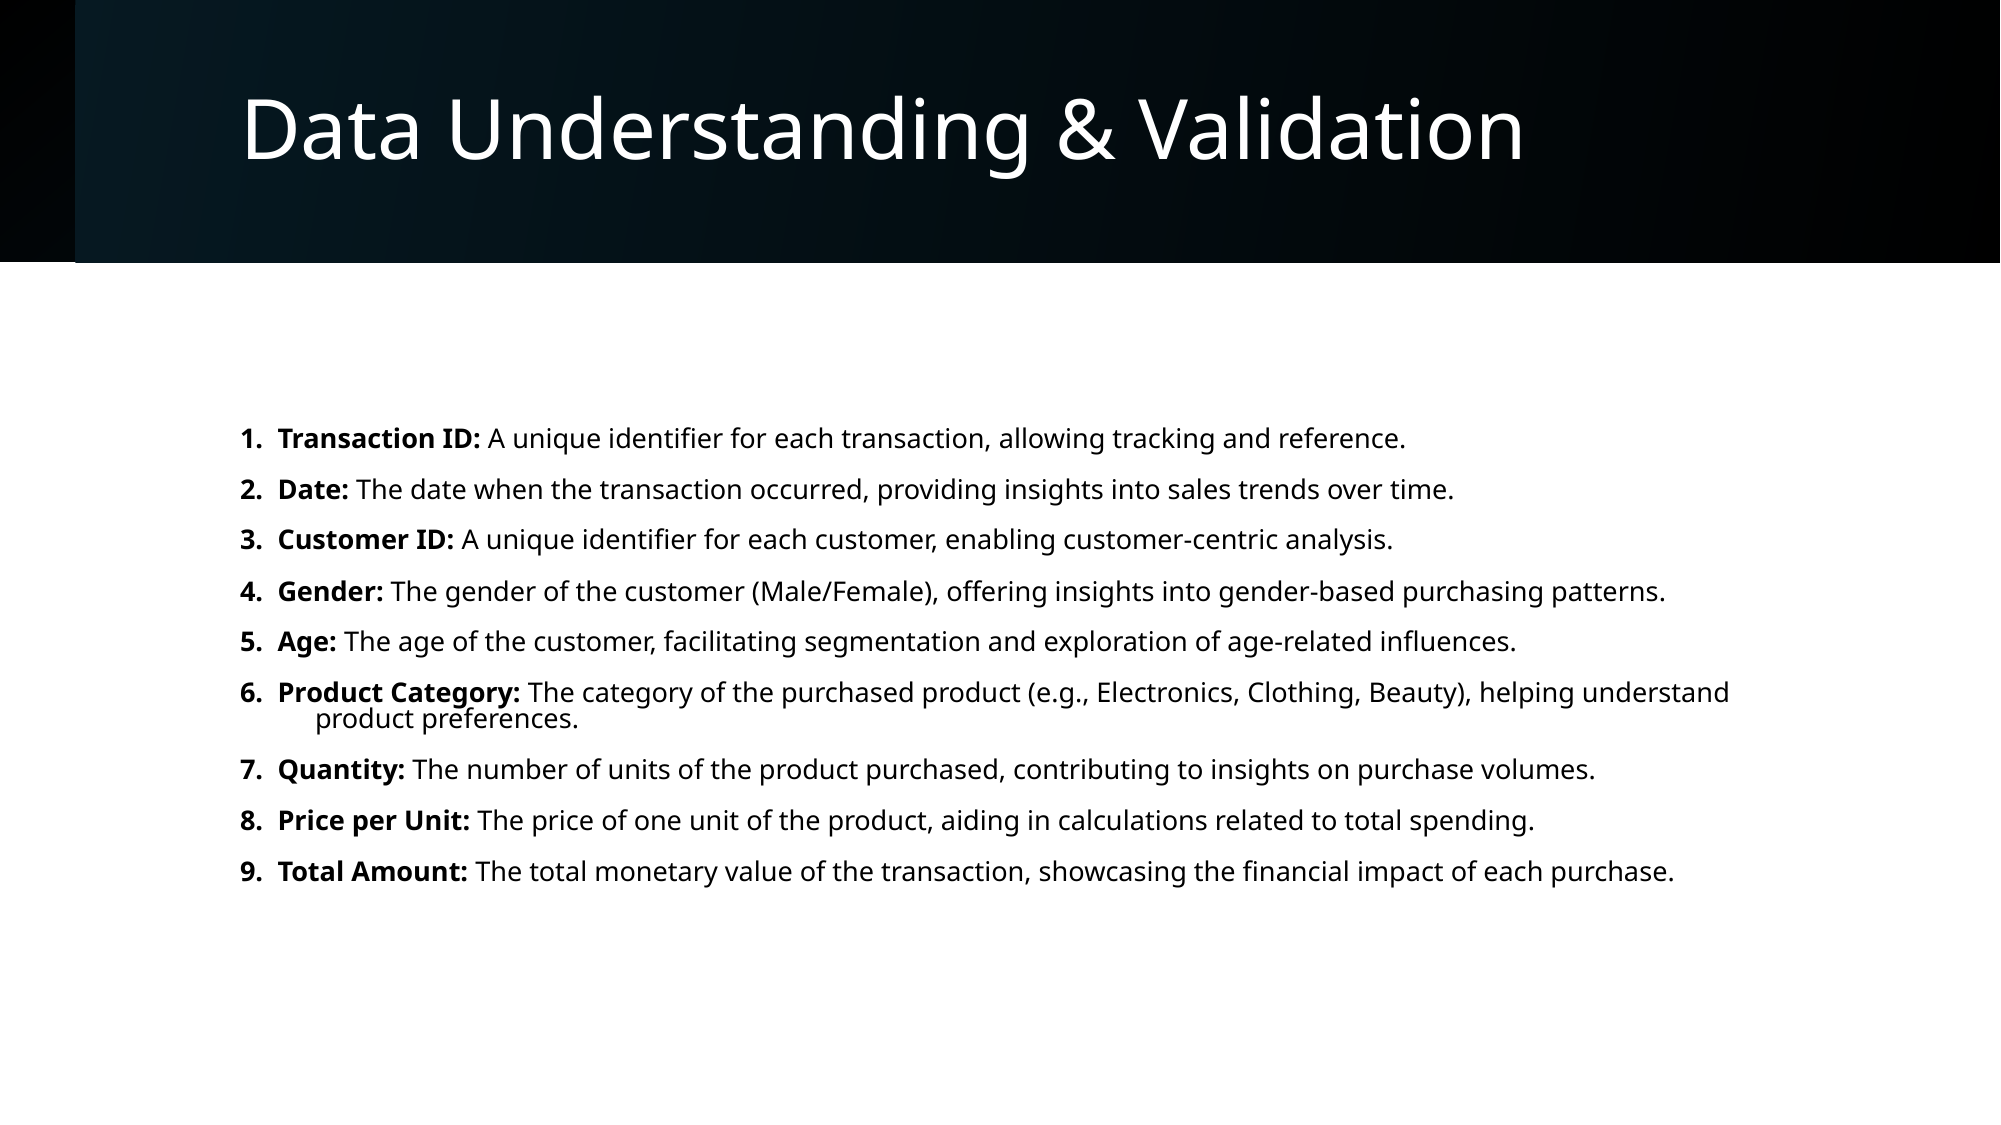

# Data Understanding & Validation
Transaction ID: A unique identifier for each transaction, allowing tracking and reference.
Date: The date when the transaction occurred, providing insights into sales trends over time.
Customer ID: A unique identifier for each customer, enabling customer-centric analysis.
Gender: The gender of the customer (Male/Female), offering insights into gender-based purchasing patterns.
Age: The age of the customer, facilitating segmentation and exploration of age-related influences.
Product Category: The category of the purchased product (e.g., Electronics, Clothing, Beauty), helping understand product preferences.
Quantity: The number of units of the product purchased, contributing to insights on purchase volumes.
Price per Unit: The price of one unit of the product, aiding in calculations related to total spending.
Total Amount: The total monetary value of the transaction, showcasing the financial impact of each purchase.